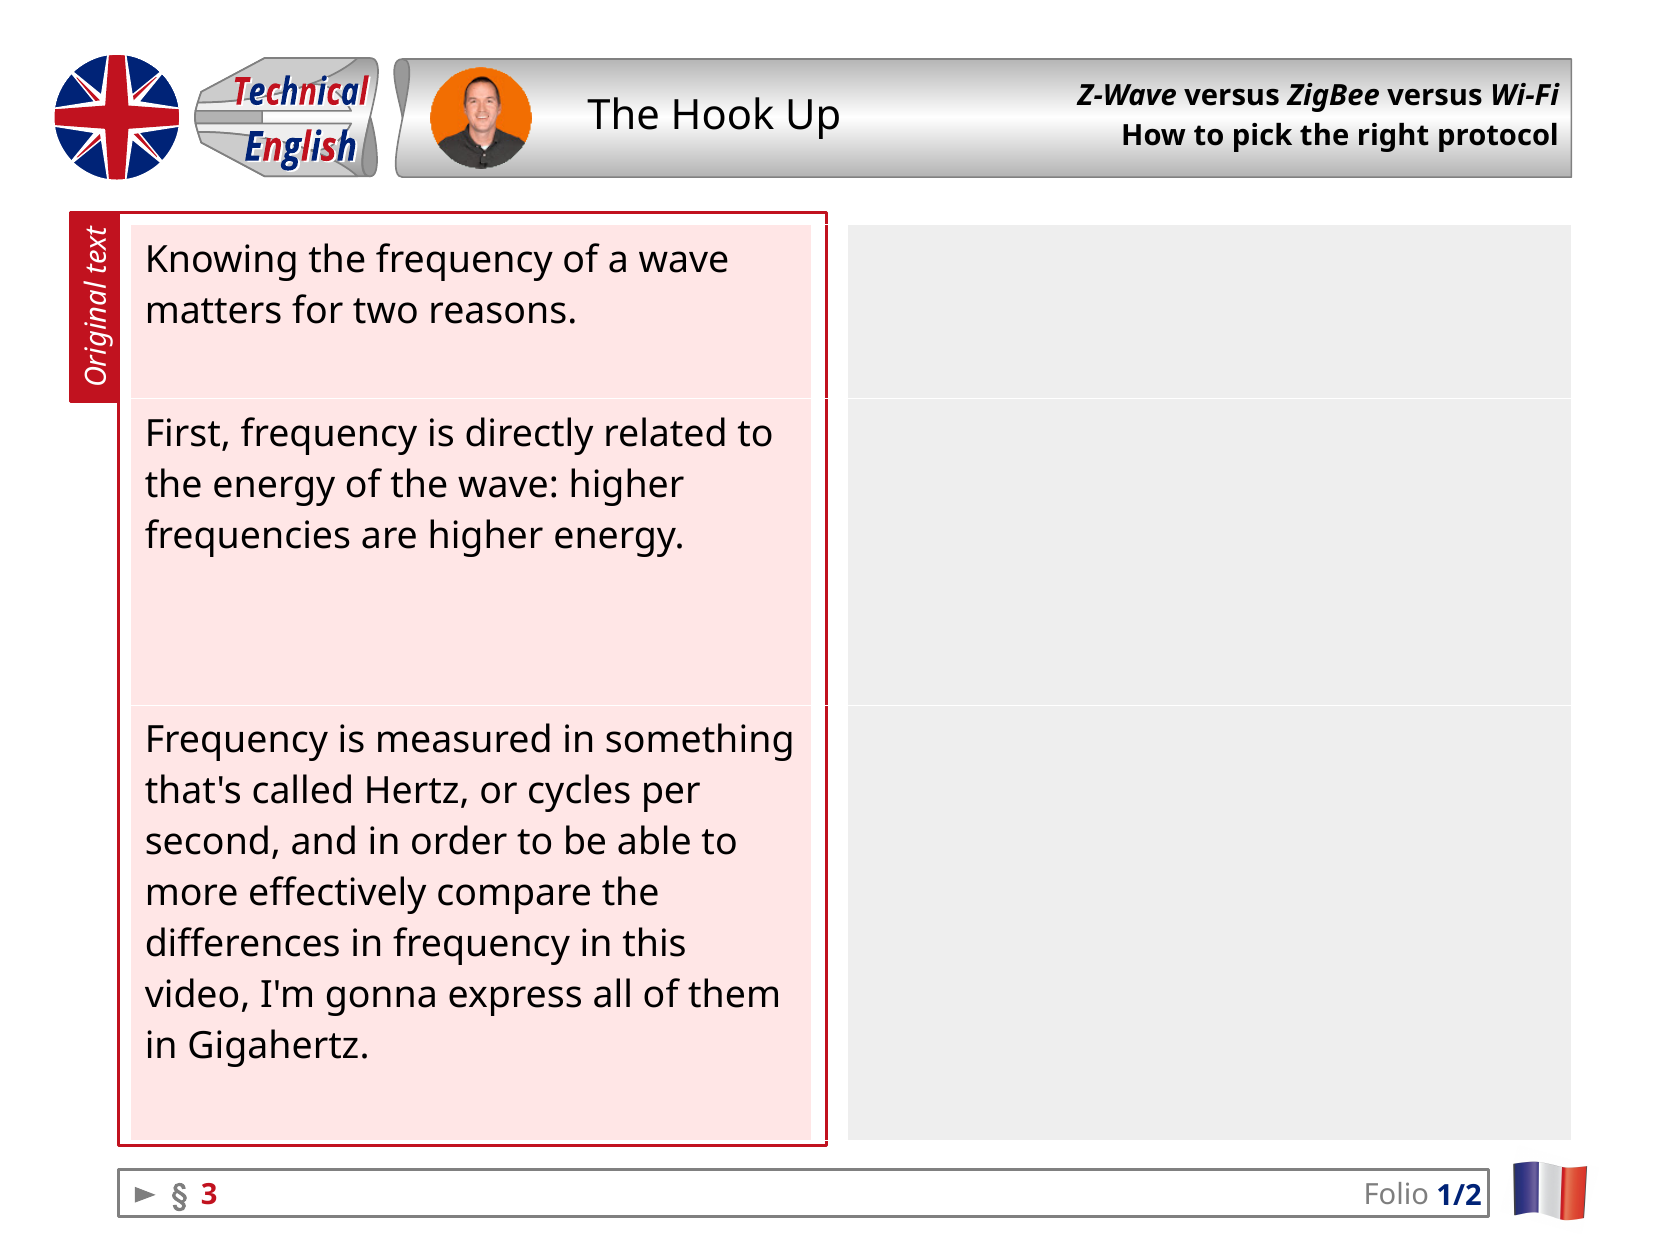

#
| Knowing the frequency of a wave matters for two reasons. | | |
| --- | --- | --- |
| First, frequency is directly related to the energy of the wave: higher frequencies are higher energy. | | |
| Frequency is measured in something that's called Hertz, or cycles per second, and in order to be able to more effectively compare the differences in frequency in this video, I'm gonna express all of them in Gigahertz. | | |
3
1/2